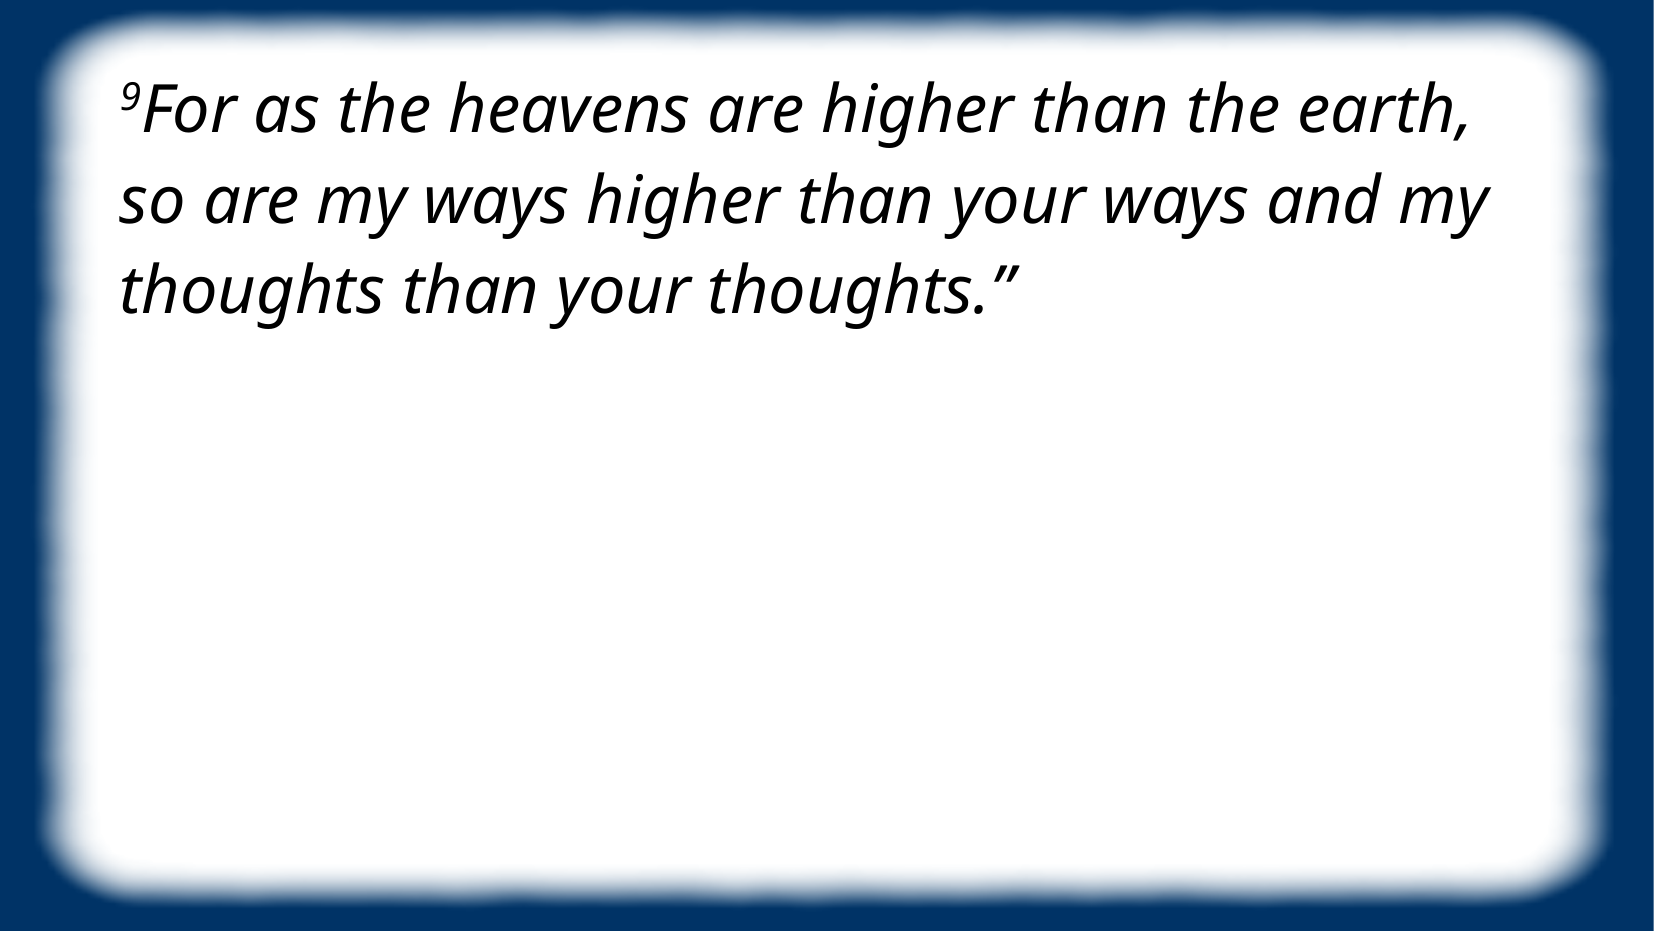

9For as the heavens are higher than the earth, so are my ways higher than your ways and my thoughts than your thoughts.”